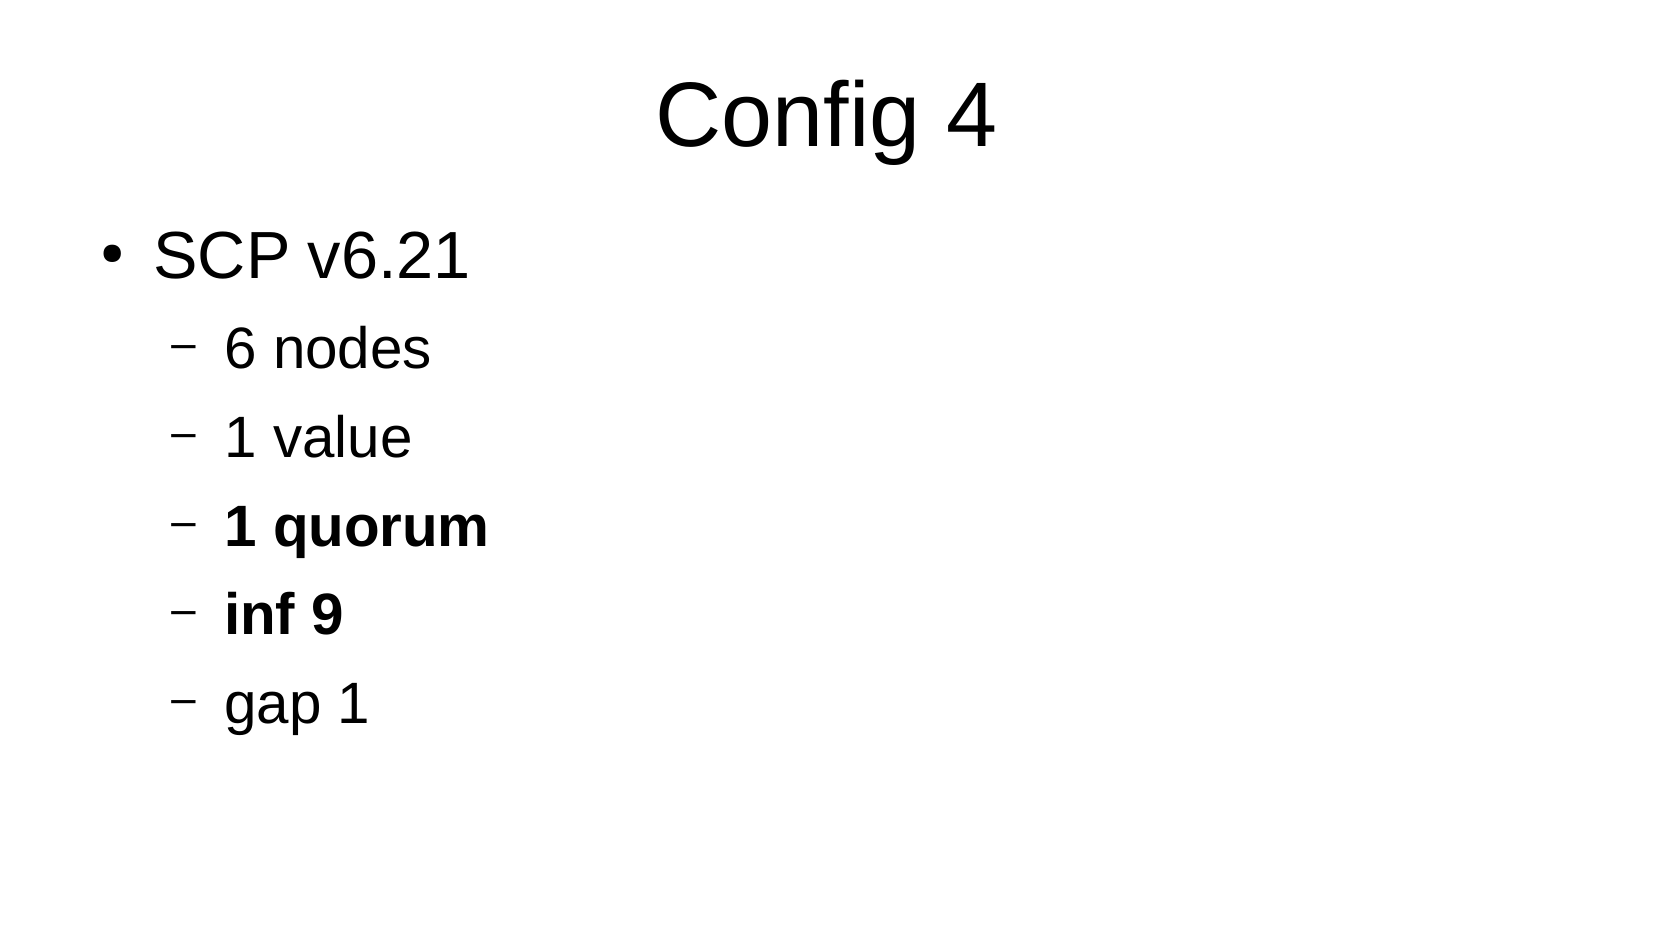

# Config 4
SCP v6.21
6 nodes
1 value
1 quorum
inf 9
gap 1